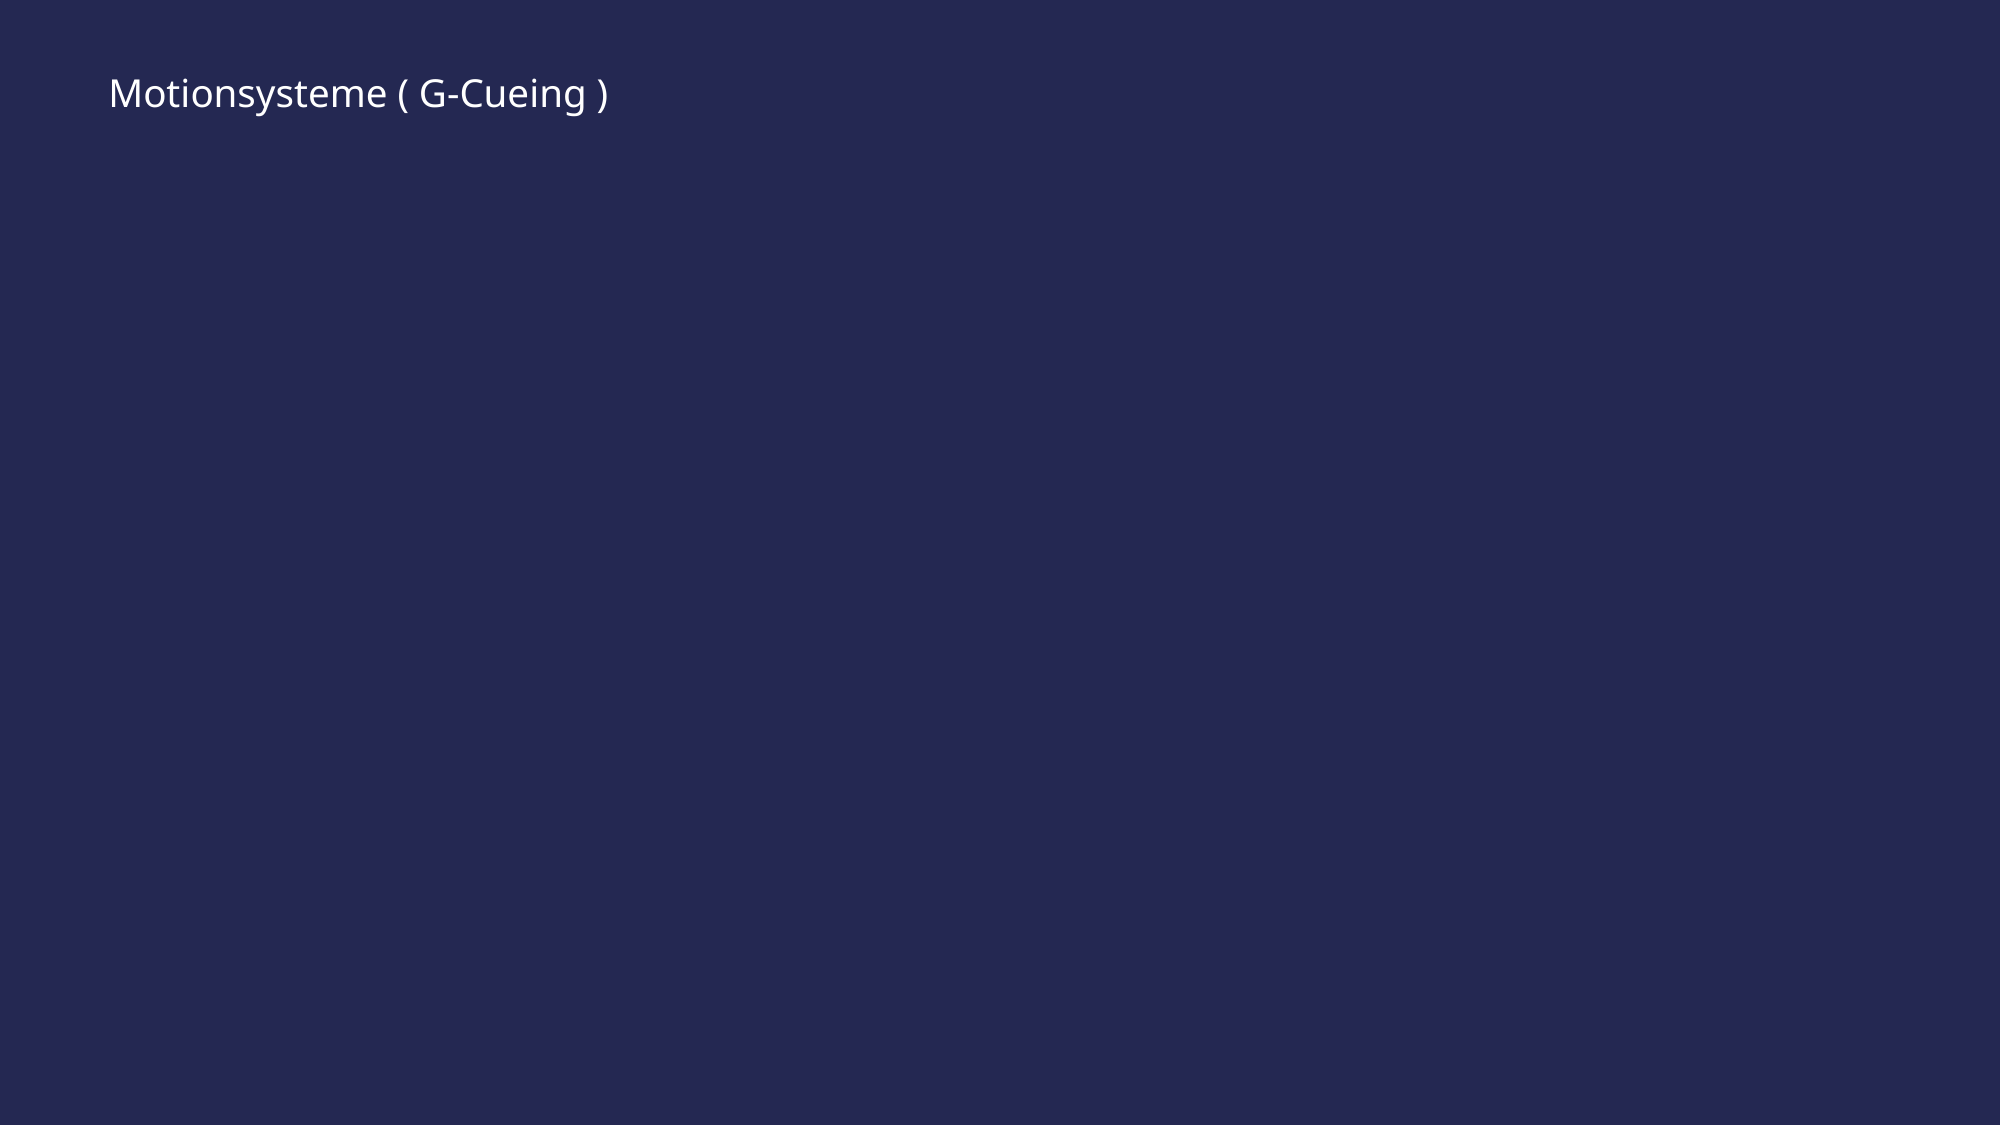

G-Cueing:
künstliche Erzeugung von Bewegungs- und Beschleunigungseindrücken
 sowie Krafteinwirkung auf den Körper.
Langanhaltenden Beschleunigungen
Kurzfristigen Beschleunigungen
Hochfrequenten Eindrücken (Vibrationen)
# Motionsysteme ( G-Cueing )